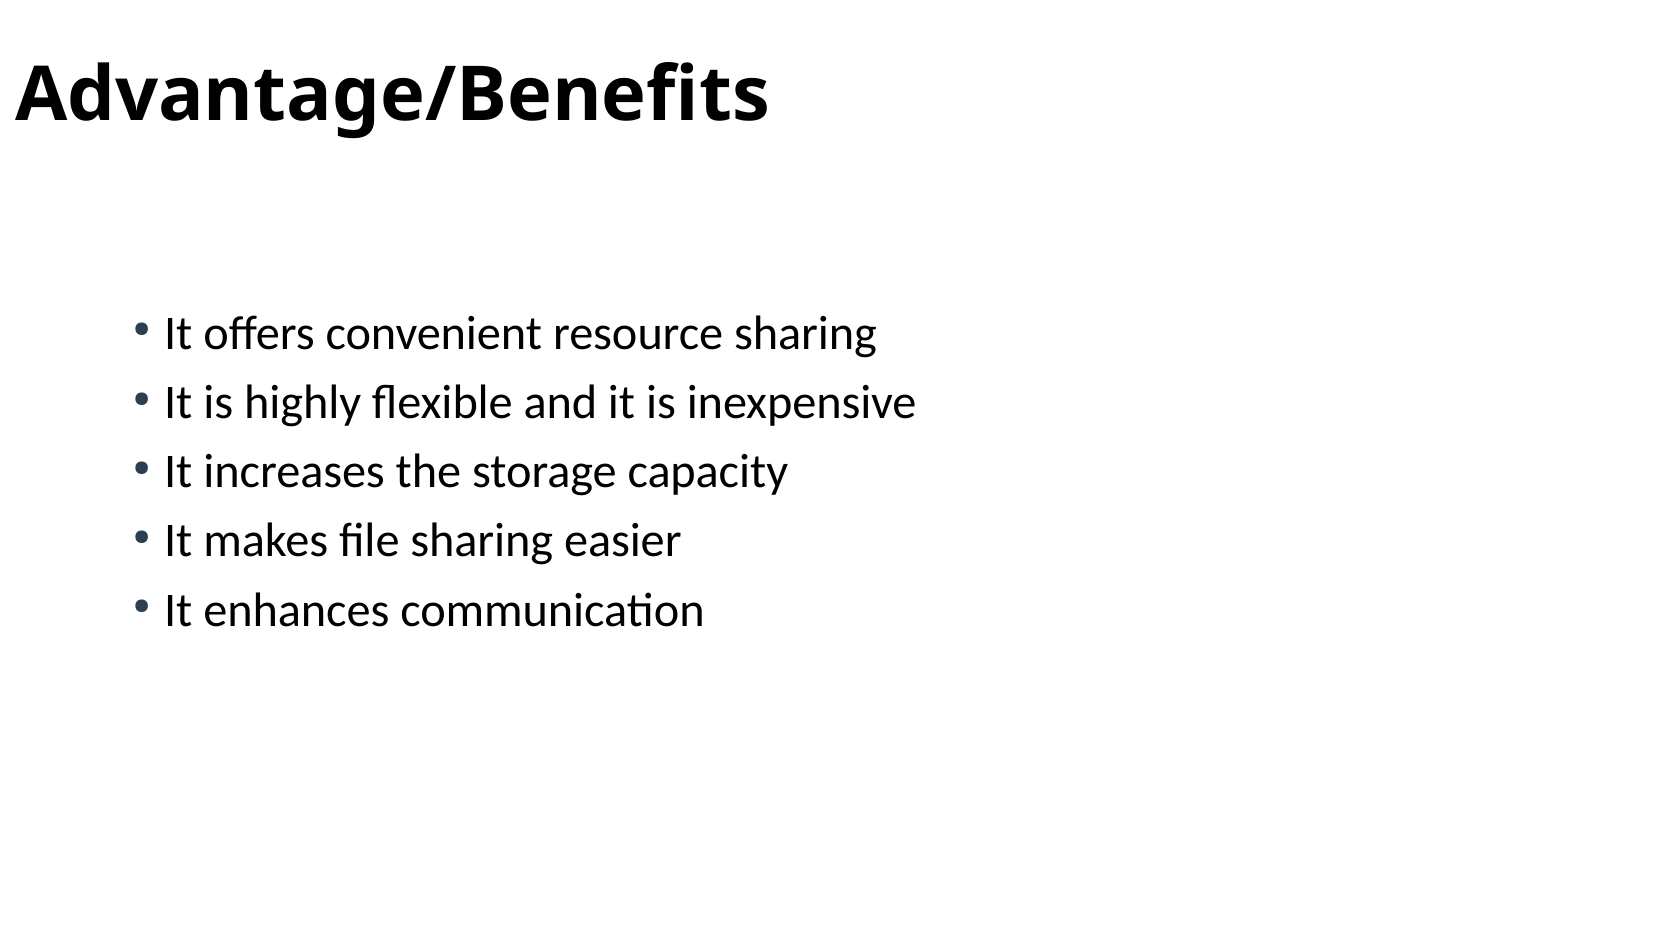

# Advantage/Benefits
It offers convenient resource sharing
It is highly flexible and it is inexpensive
It increases the storage capacity
It makes file sharing easier
It enhances communication